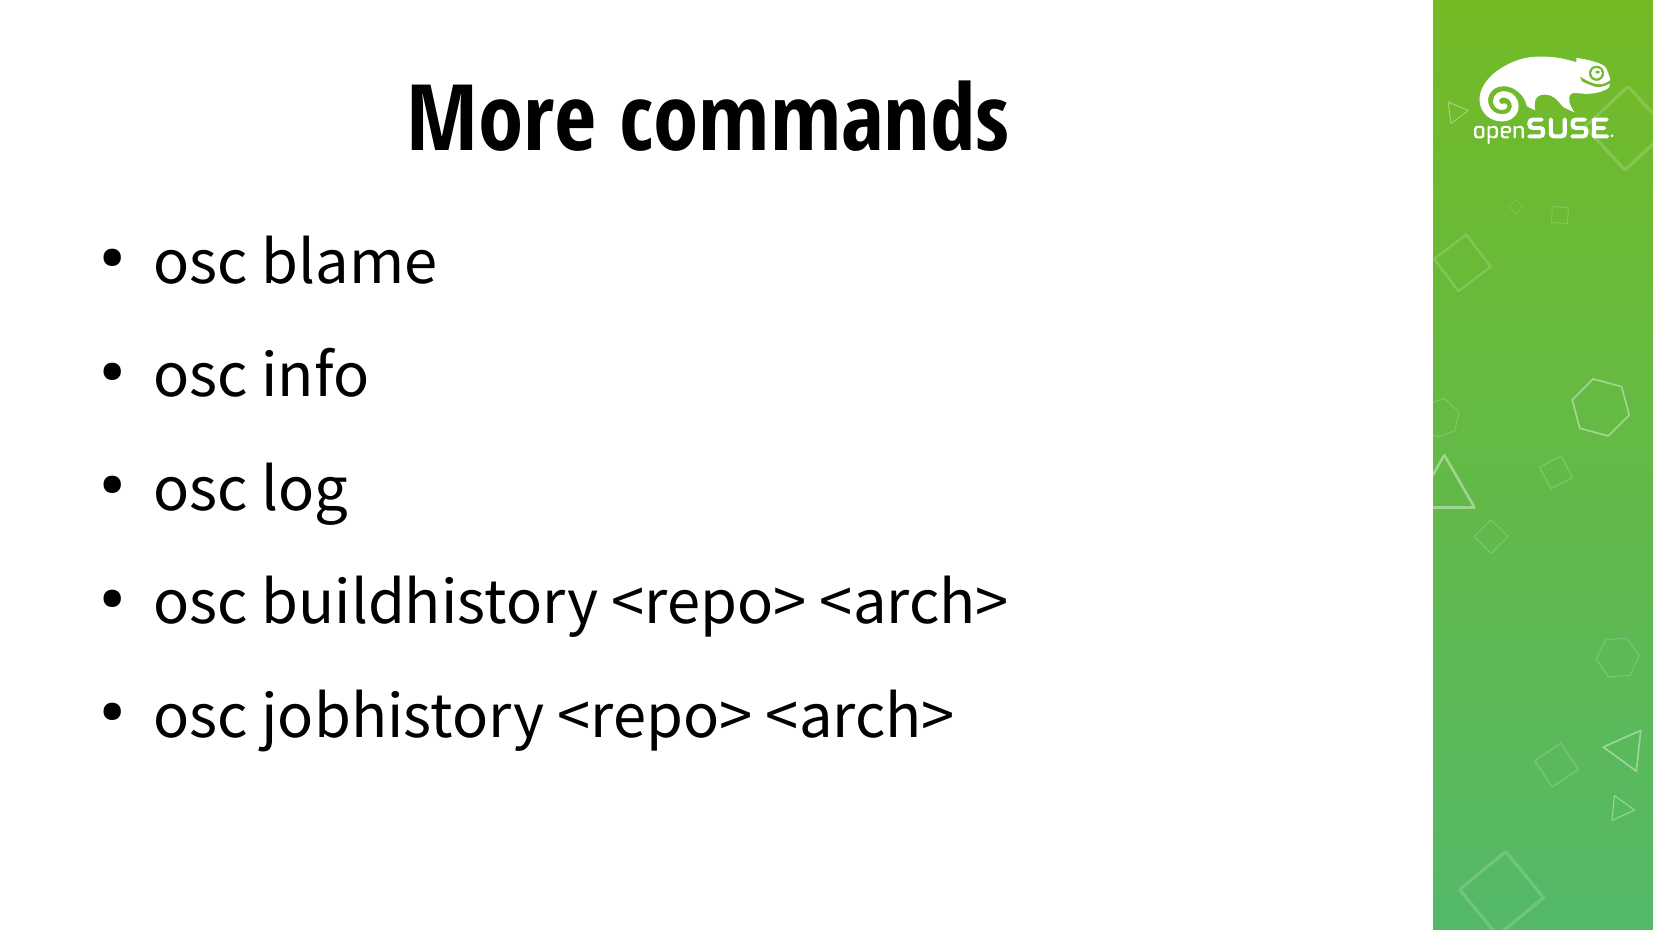

# More commands
osc blame
osc info
osc log
osc buildhistory <repo> <arch>
osc jobhistory <repo> <arch>